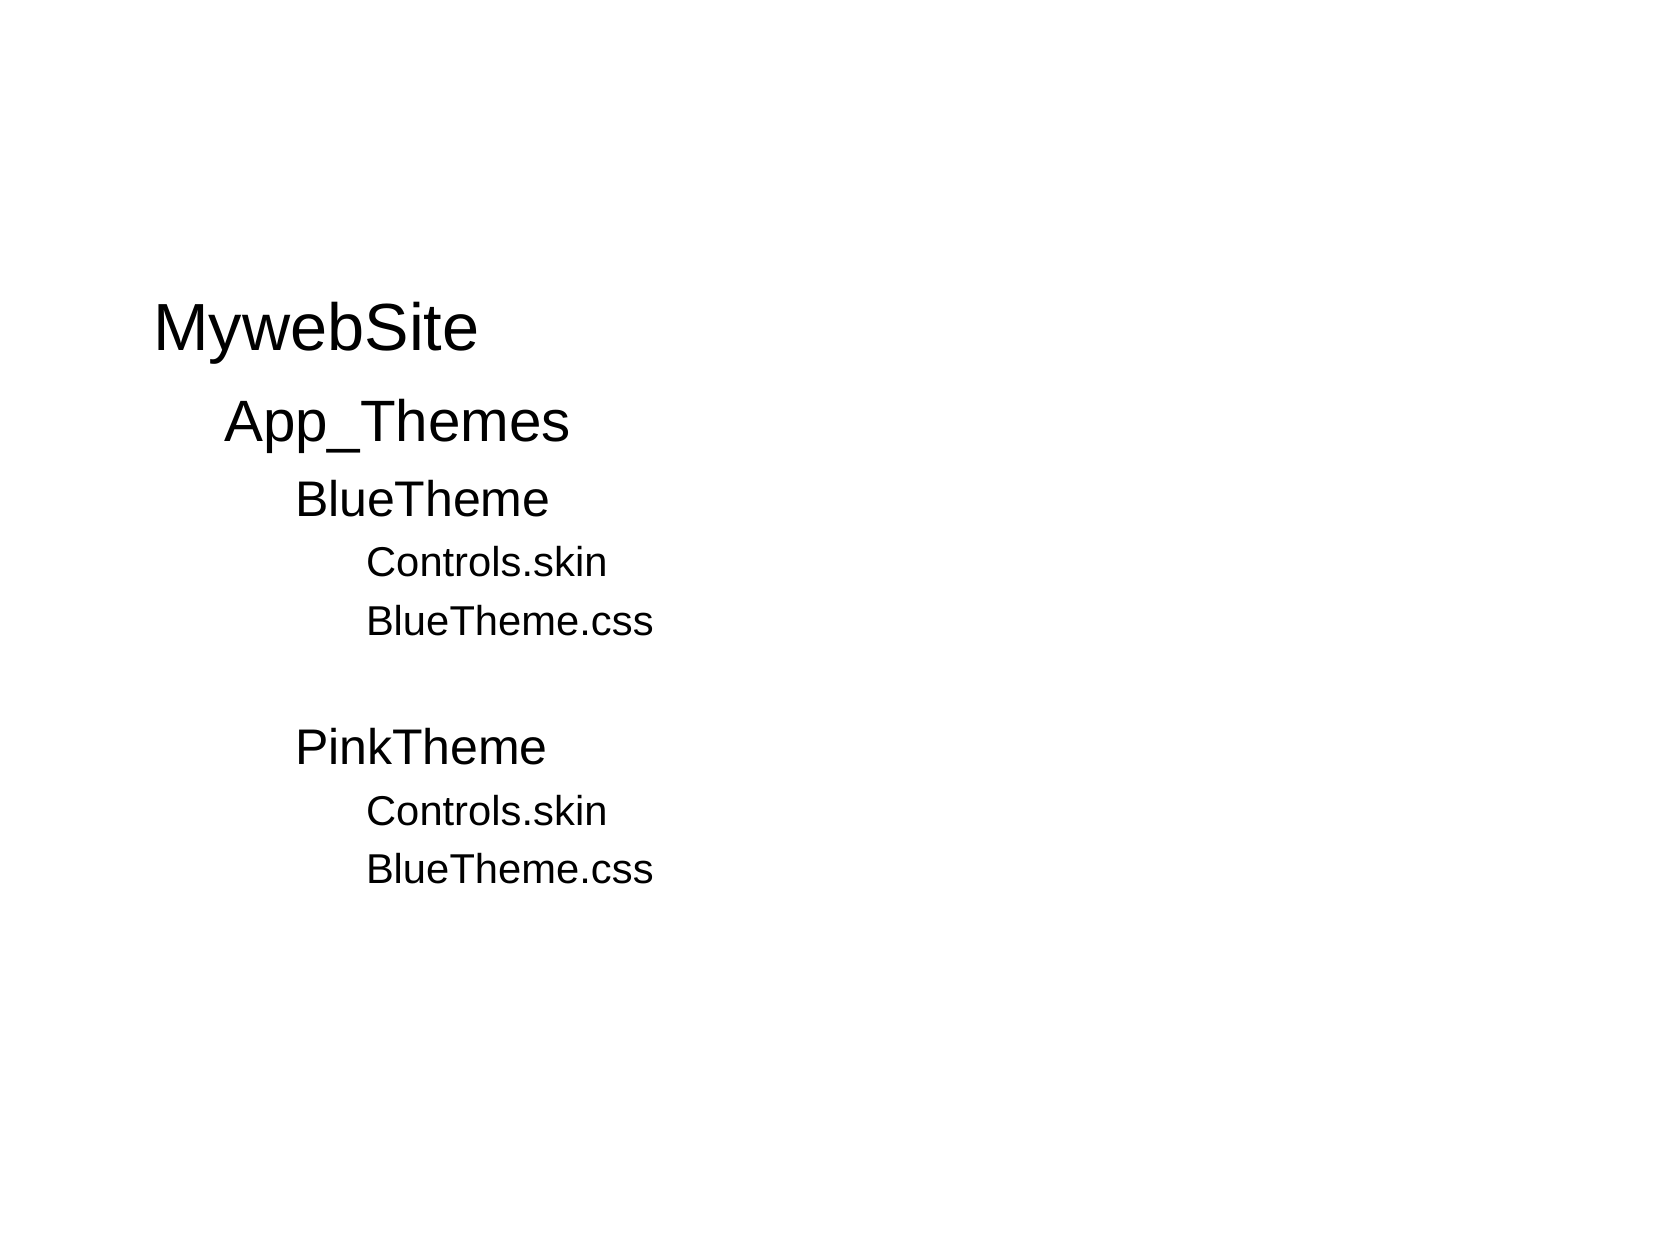

#
MywebSite
App_Themes
BlueTheme
Controls.skin
BlueTheme.css
PinkTheme
Controls.skin
BlueTheme.css